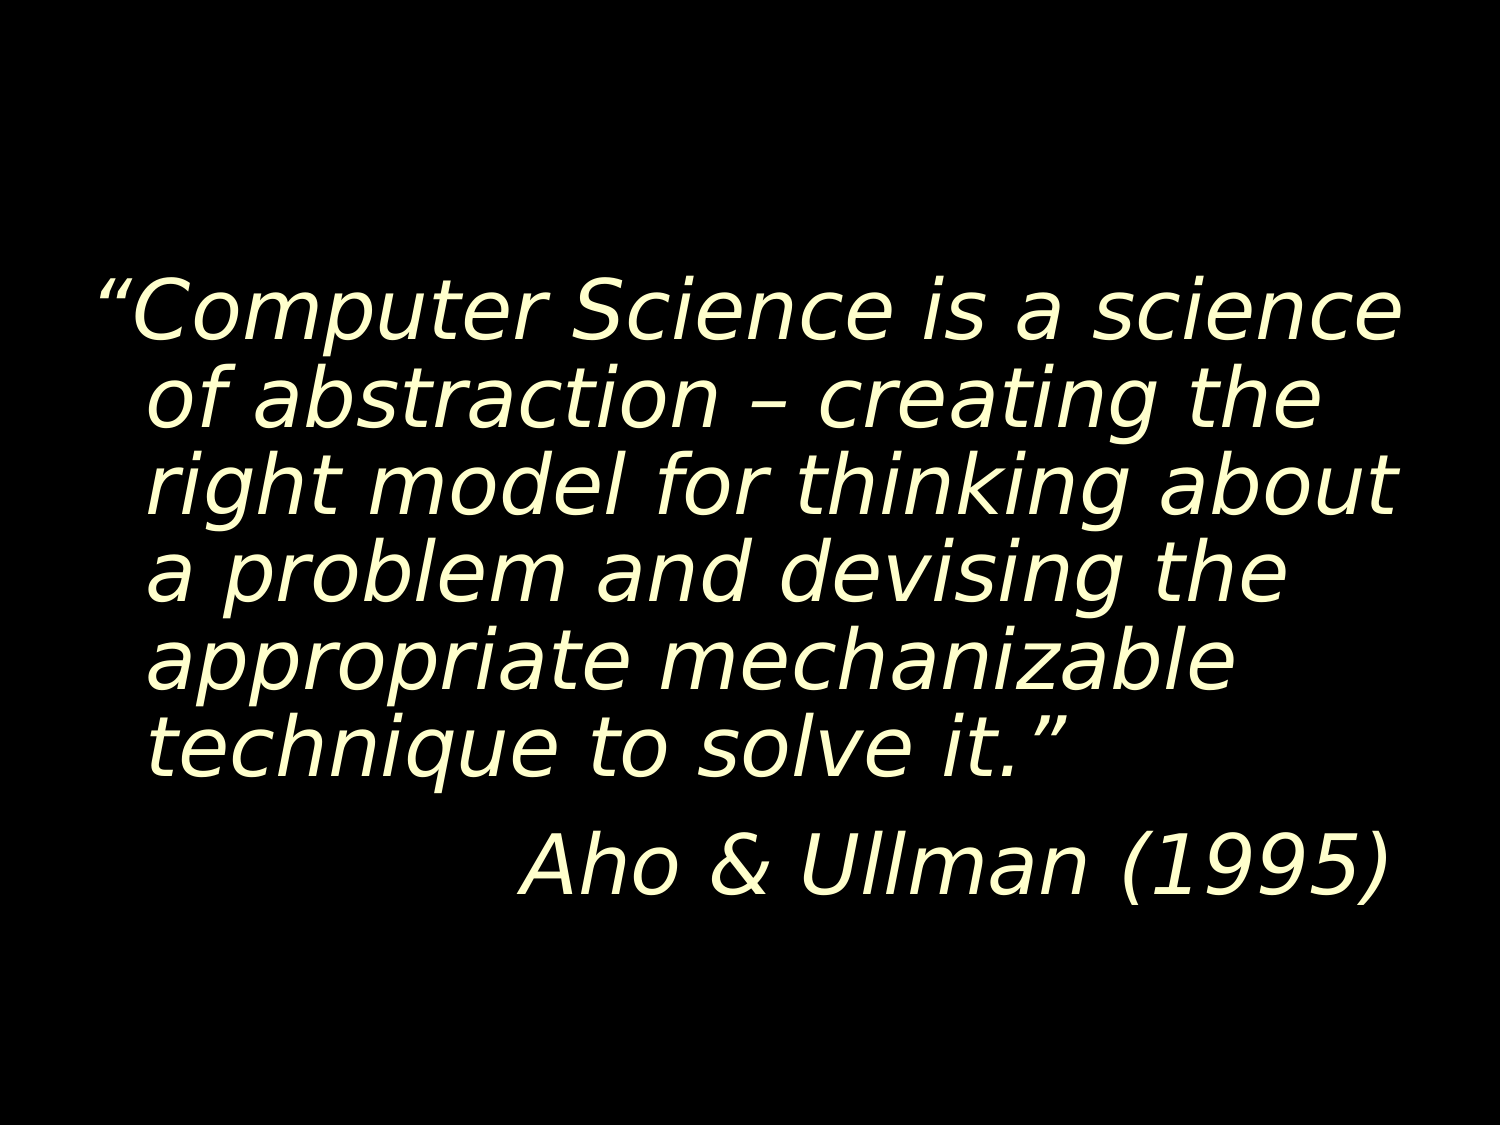

#
“Computer Science is a science of abstraction – creating the right model for thinking about a problem and devising the appropriate mechanizable technique to solve it.”
Aho & Ullman (1995)